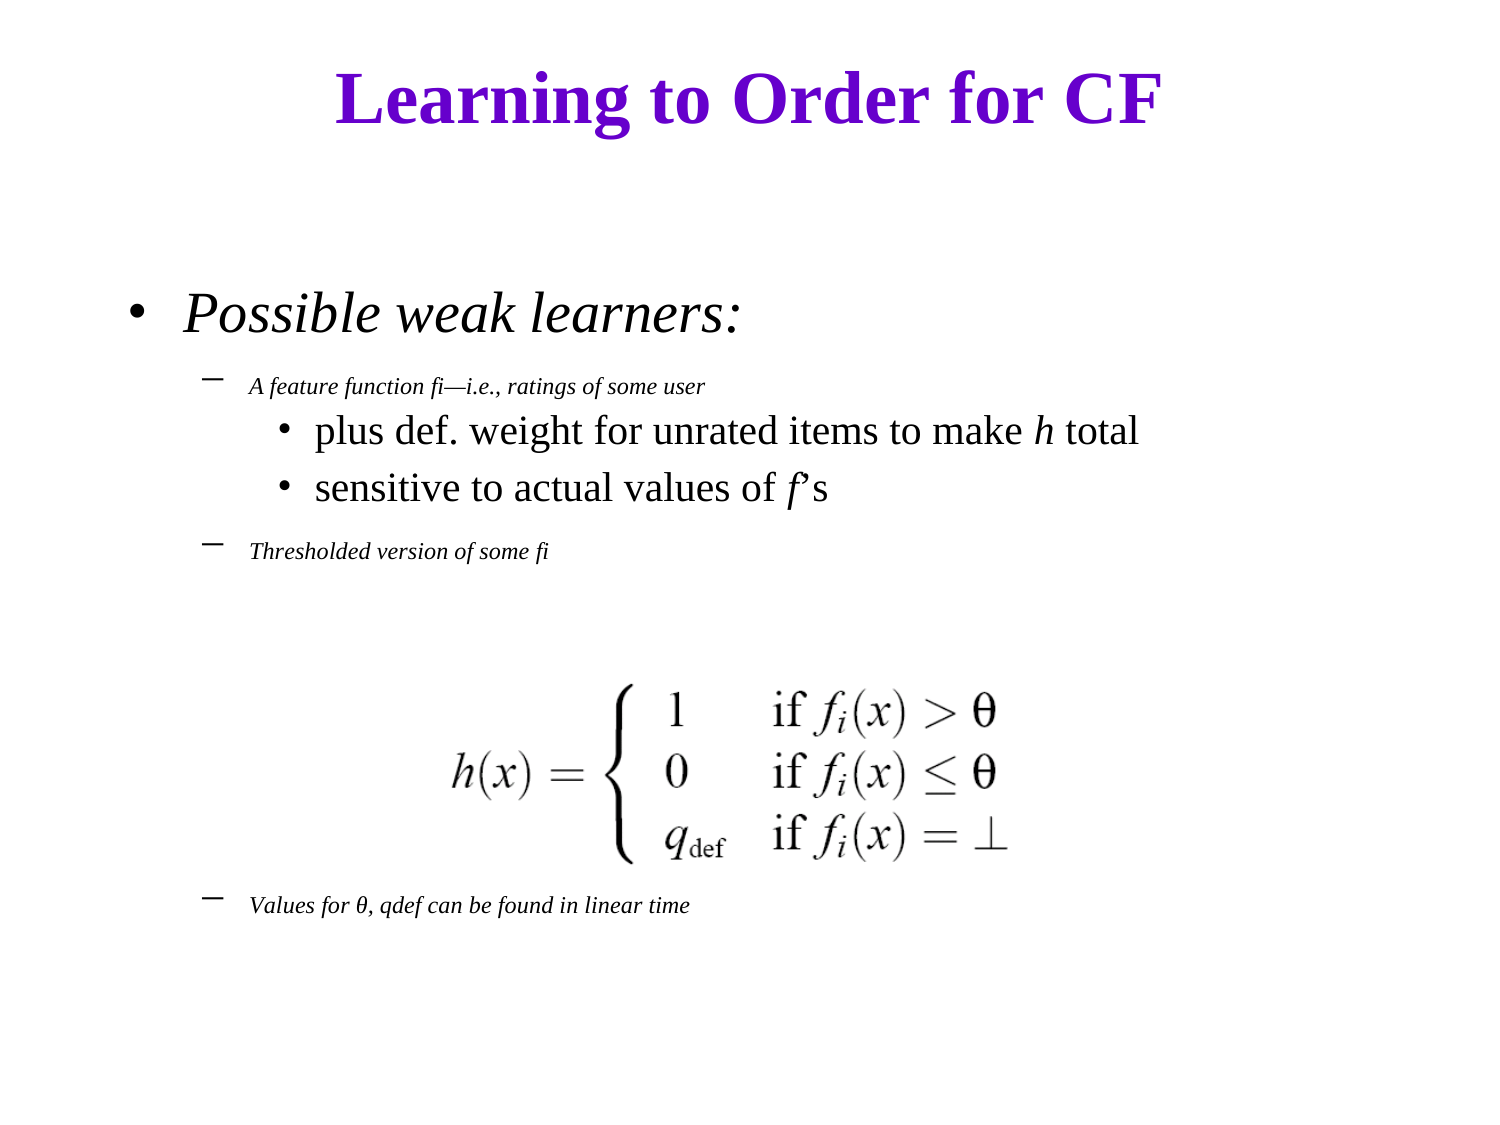

# Learning to Order for CF
Possible weak learners:
A feature function fi—i.e., ratings of some user
plus def. weight for unrated items to make h total
sensitive to actual values of f’s
Thresholded version of some fi
Values for θ, qdef can be found in linear time